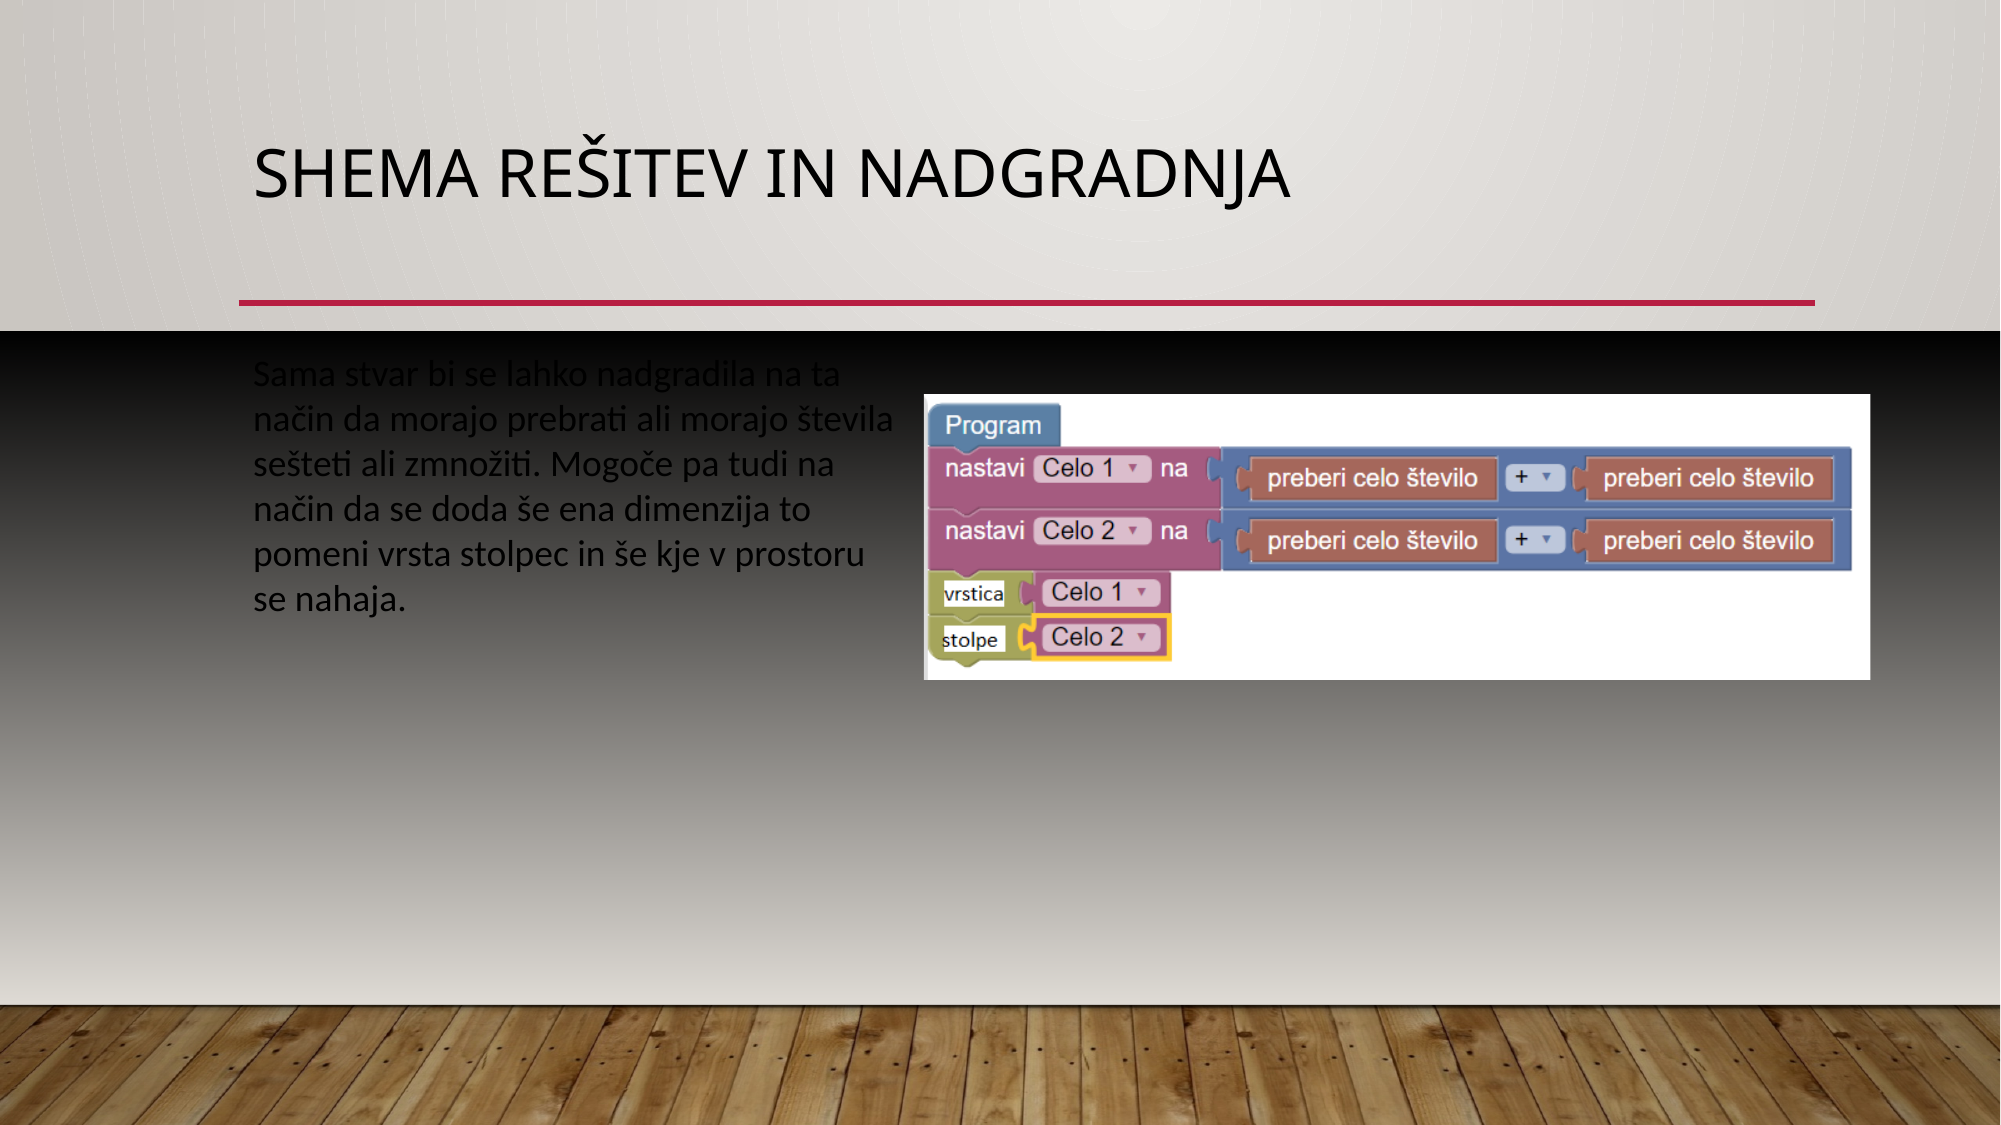

# Shema rešitev in nadgradnja
Sama stvar bi se lahko nadgradila na ta način da morajo prebrati ali morajo števila sešteti ali zmnožiti. Mogoče pa tudi na način da se doda še ena dimenzija to pomeni vrsta stolpec in še kje v prostoru se nahaja.